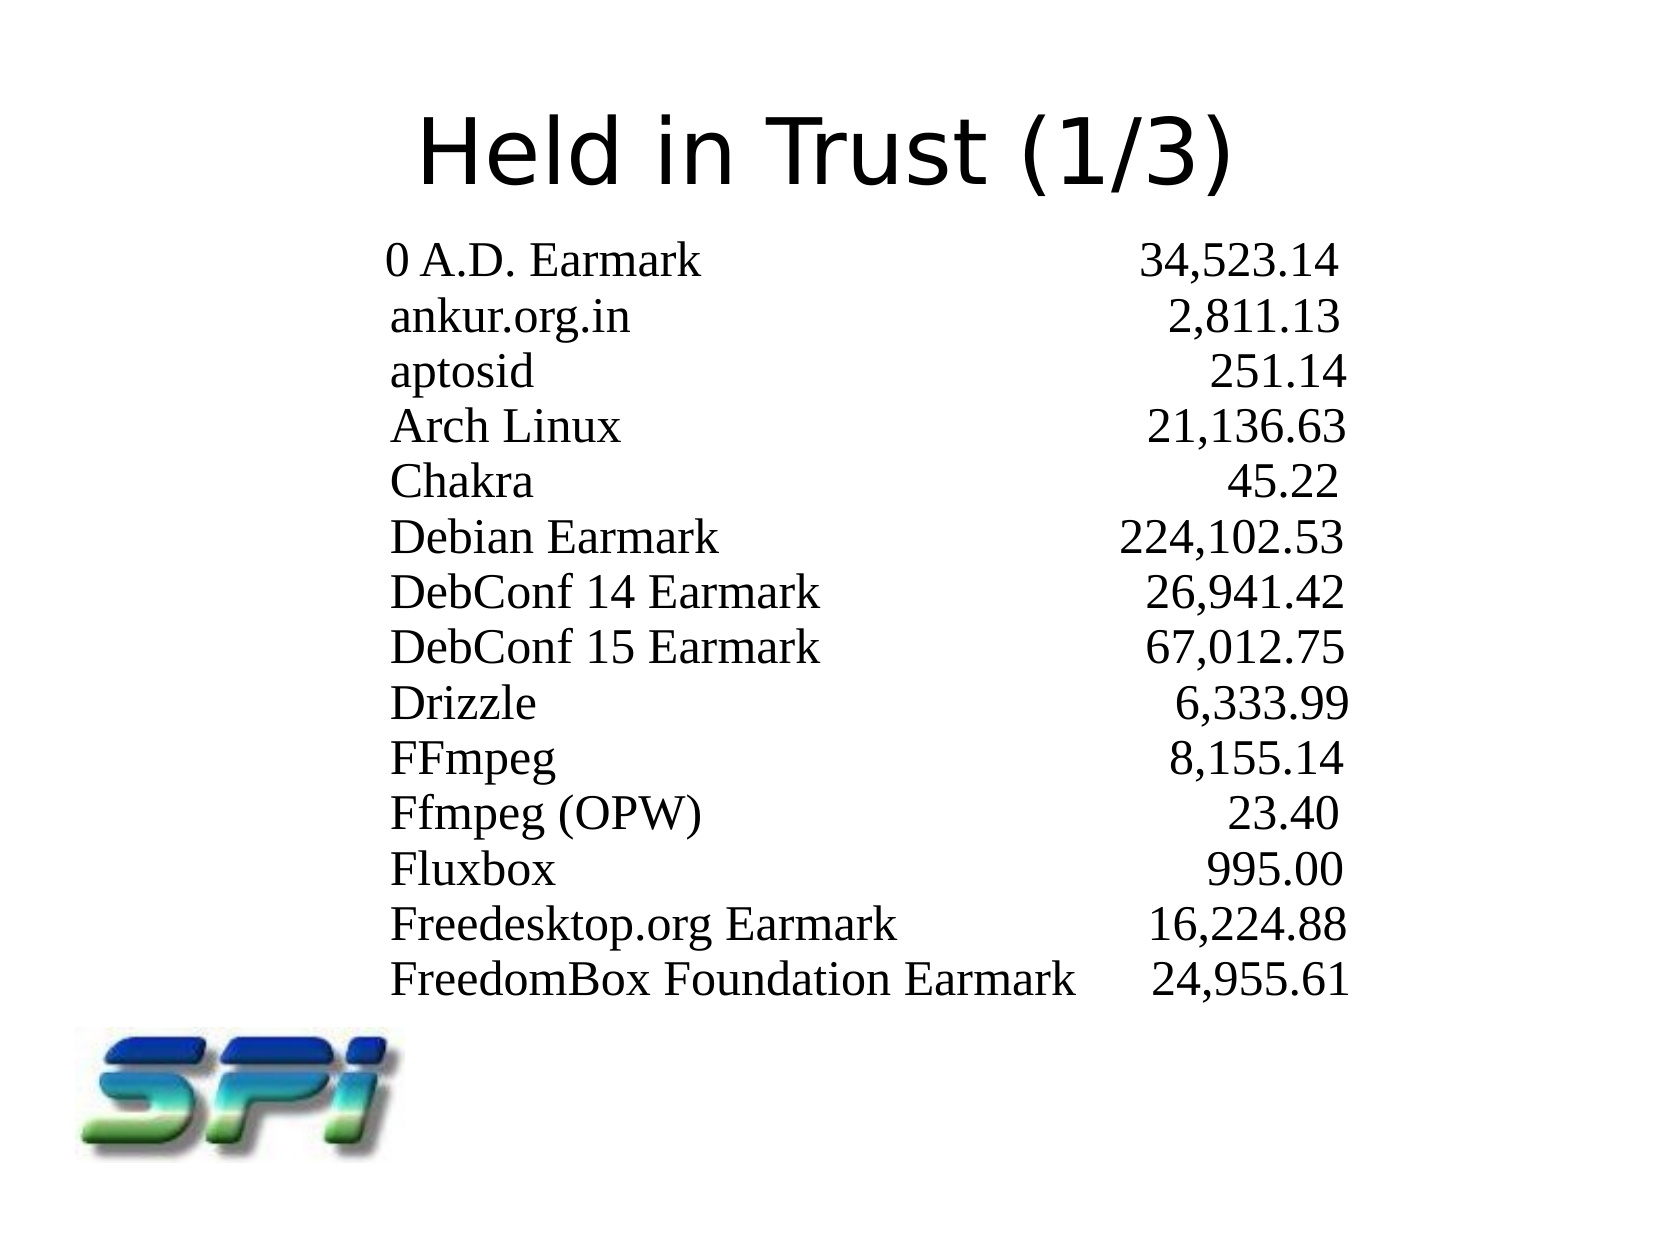

# Held in Trust (1/3)
 0 A.D. Earmark 34,523.14
	 ankur.org.in 2,811.13
	 aptosid 251.14
	 Arch Linux 21,136.63
	 Chakra									 45.22
	 Debian Earmark 224,102.53
	 DebConf 14 Earmark 26,941.42
	 DebConf 15 Earmark 67,012.75
	 Drizzle 6,333.99
	 FFmpeg 8,155.14
	 Ffmpeg (OPW)							 23.40
	 Fluxbox 995.00
	 Freedesktop.org Earmark 16,224.88
	 FreedomBox Foundation Earmark 24,955.61